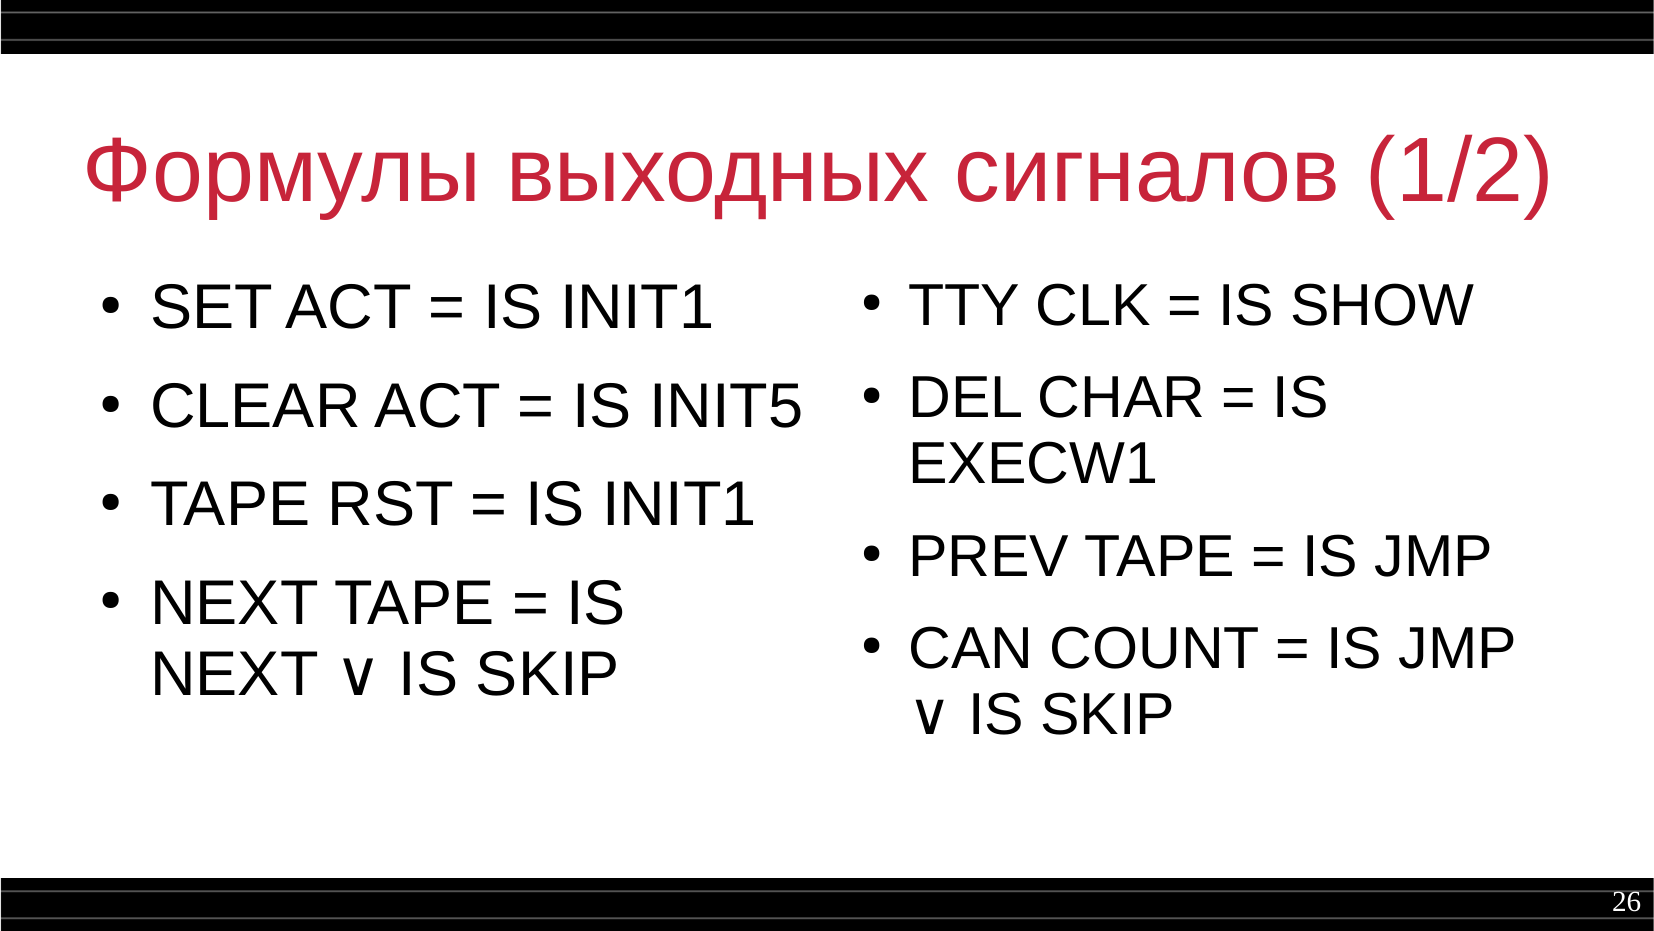

# Формулы выходных сигналов (1/2)
SET ACT = IS INIT1
CLEAR ACT = IS INIT5
TAPE RST = IS INIT1
NEXT TAPE = IS NEXT ∨ IS SKIP
TTY CLK = IS SHOW
DEL CHAR = IS EXECW1
PREV TAPE = IS JMP
CAN COUNT = IS JMP ∨ IS SKIP